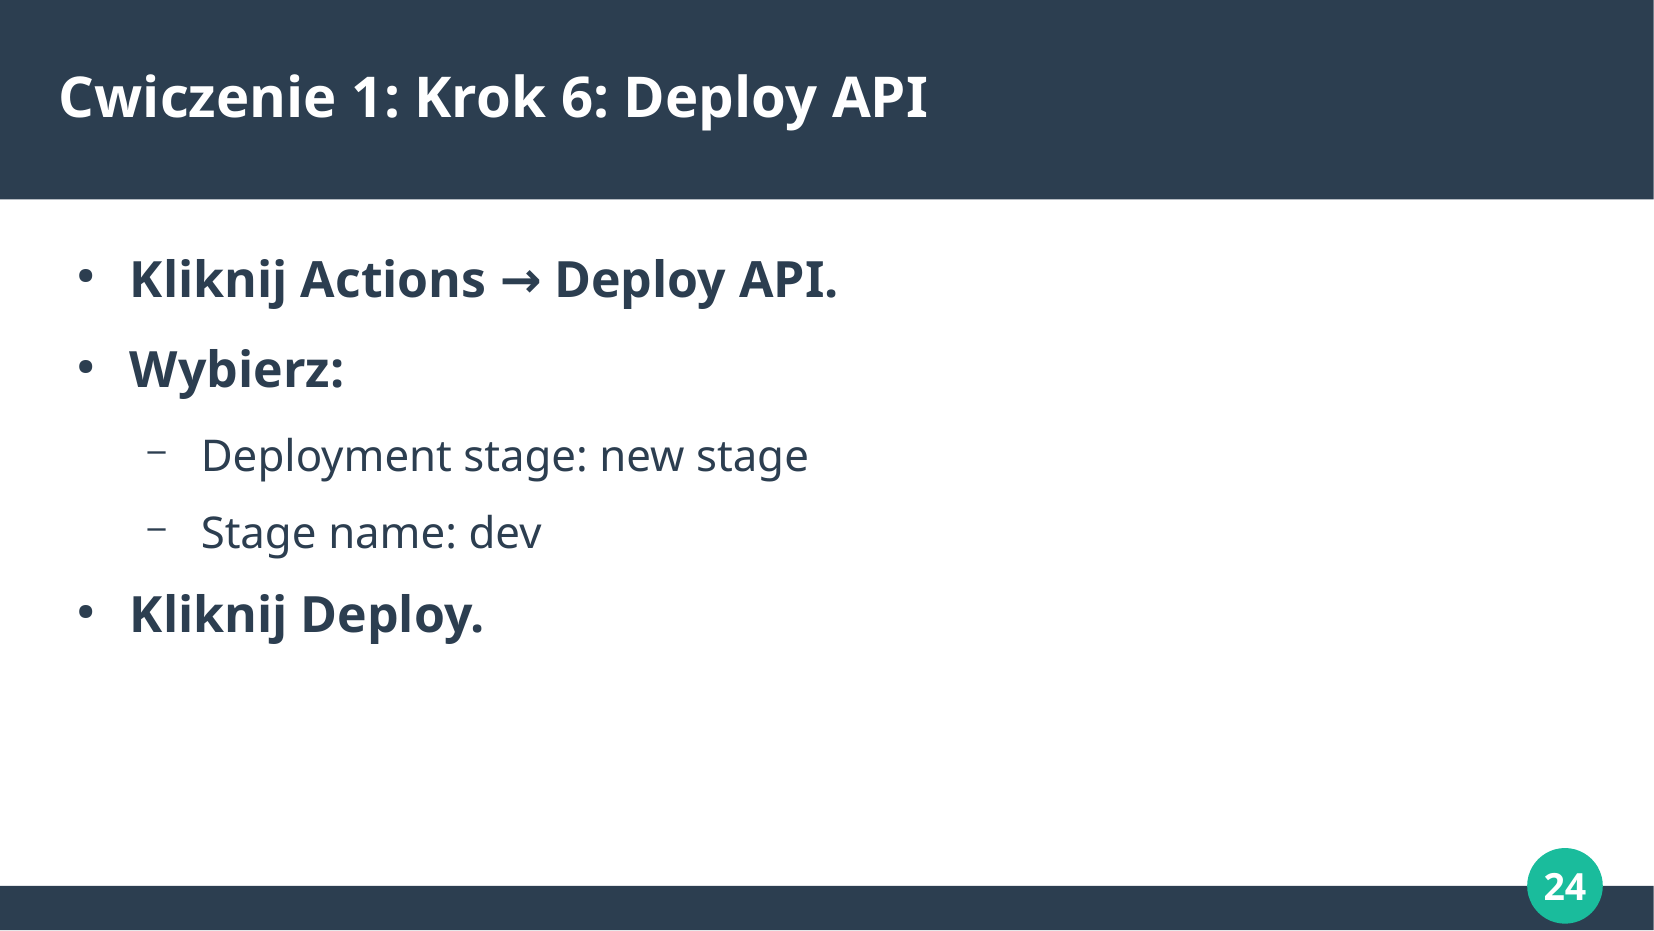

# Cwiczenie 1: Krok 6: Deploy API
Kliknij Actions → Deploy API.
Wybierz:
Deployment stage: new stage
Stage name: dev
Kliknij Deploy.